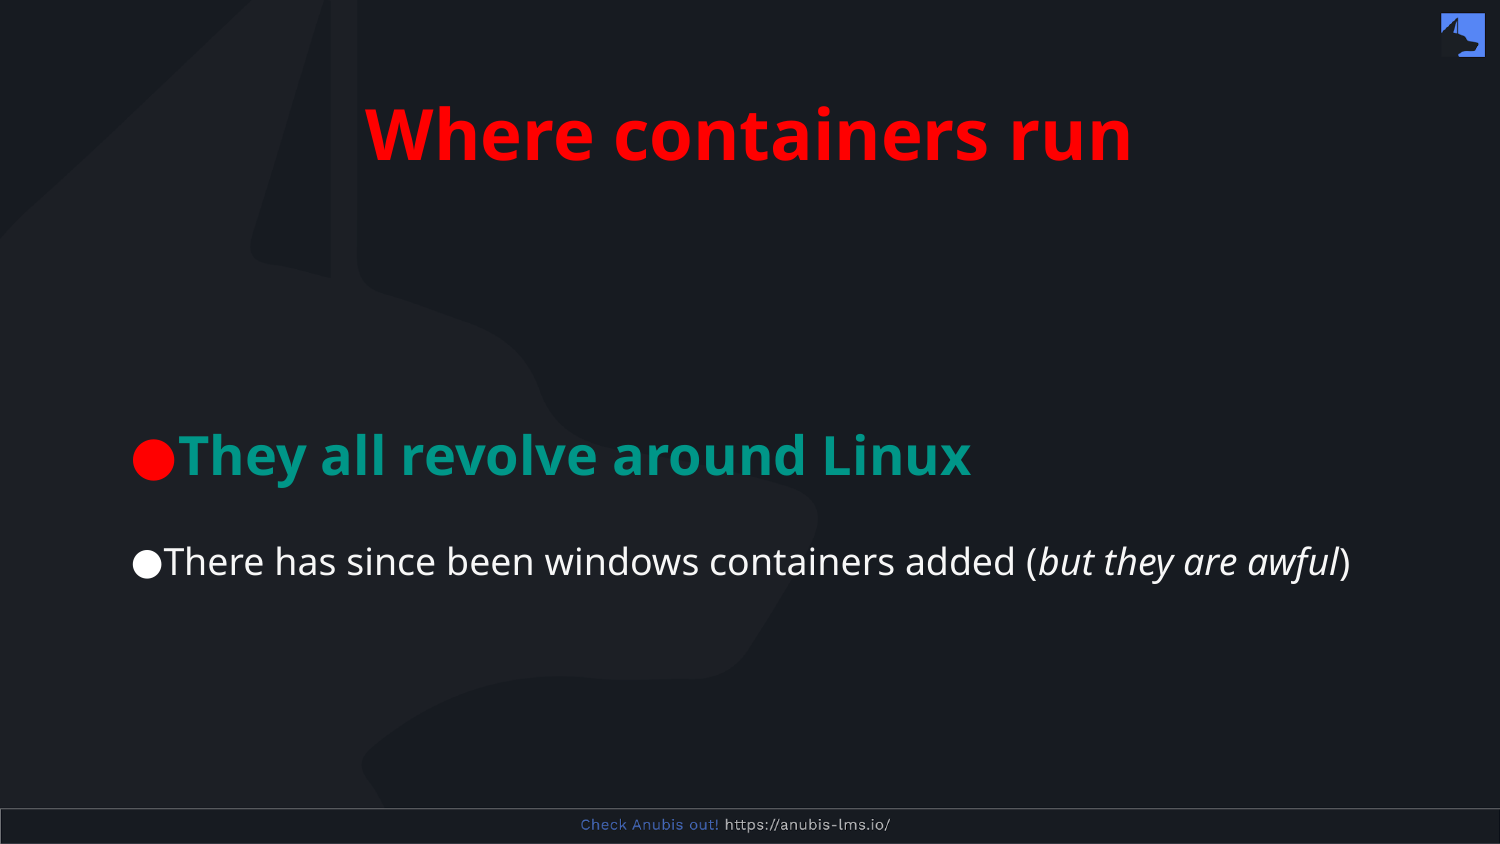

# Where containers run
They all revolve around Linux
There has since been windows containers added (but they are awful)